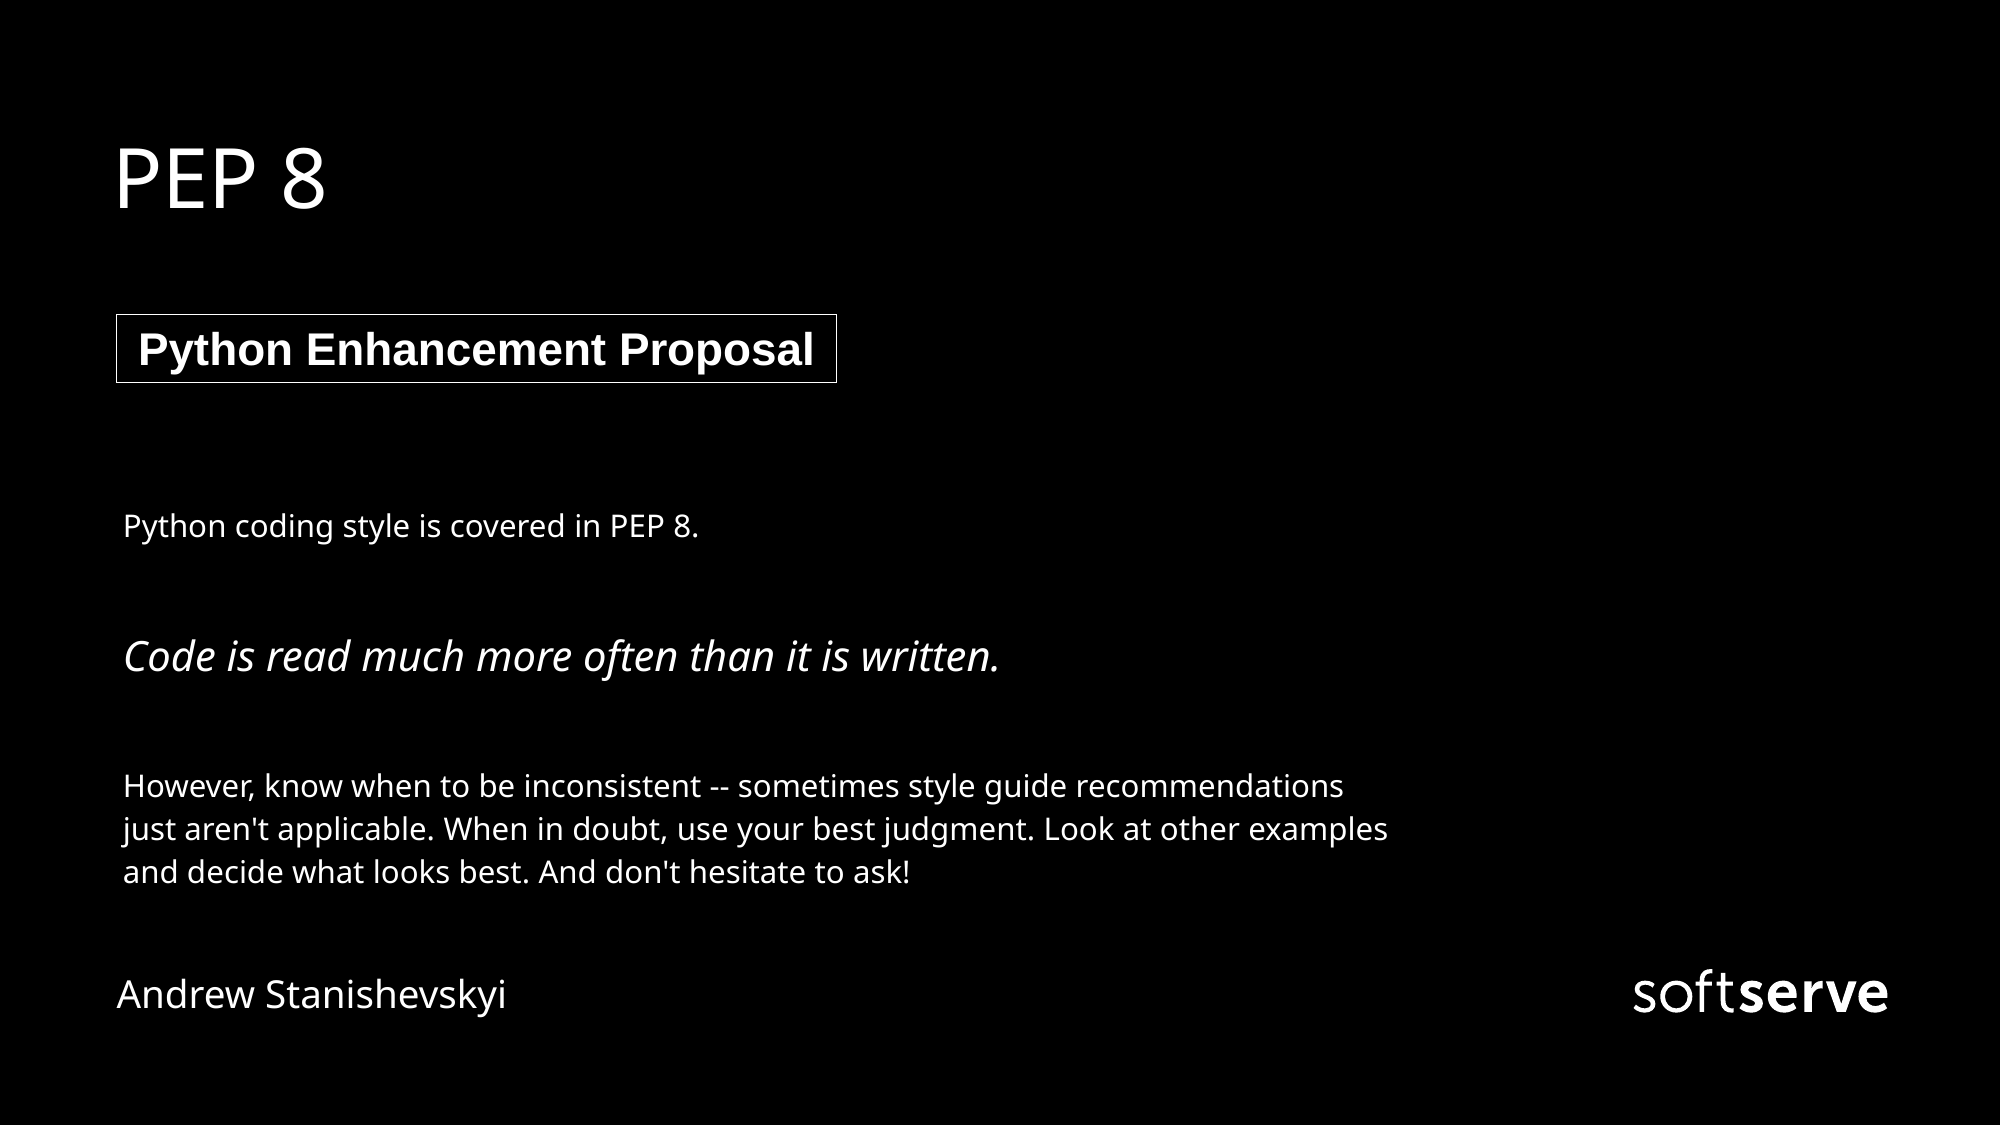

# PEP 8
Python Enhancement Proposal
Python coding style is covered in PEP 8.
Code is read much more often than it is written.
However, know when to be inconsistent -- sometimes style guide recommendations just aren't applicable. When in doubt, use your best judgment. Look at other examples and decide what looks best. And don't hesitate to ask!
 Andrew Stanishevskyi